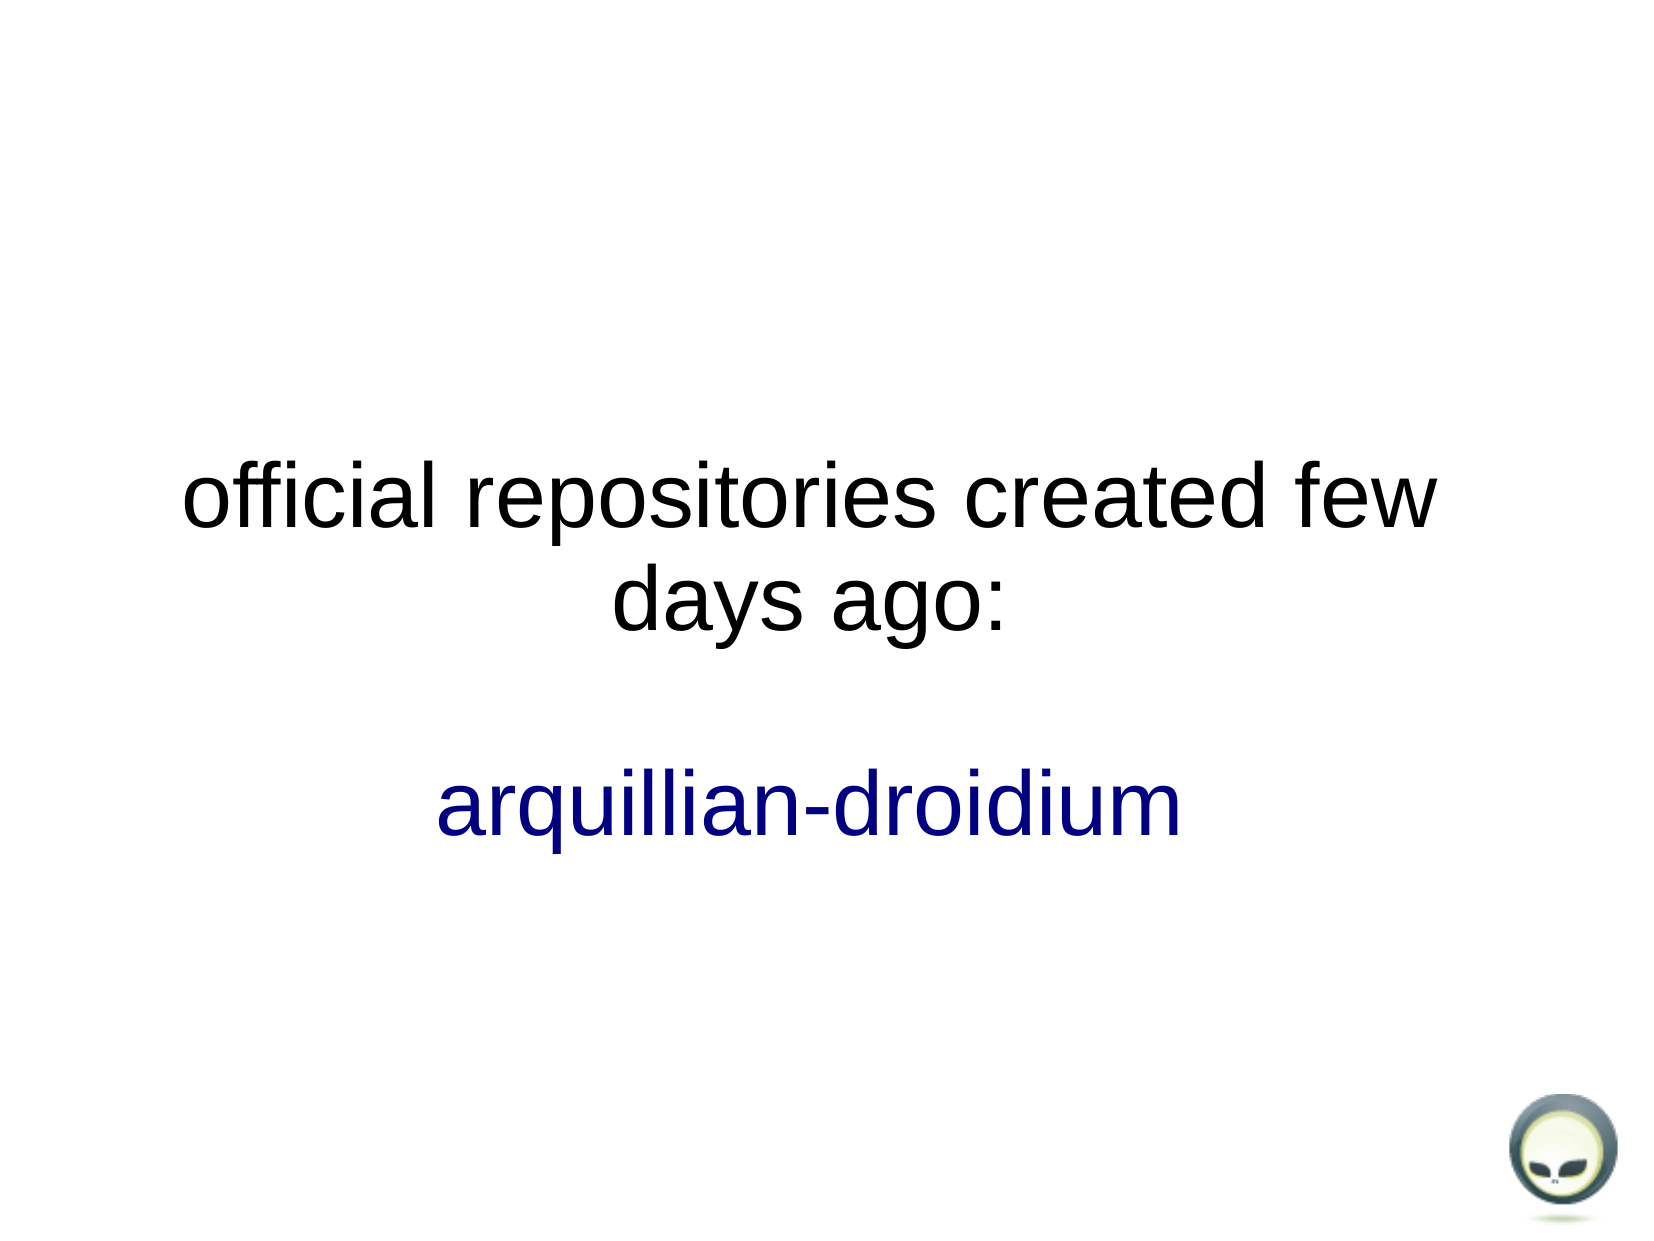

#
official repositories created few days ago:
arquillian-droidium